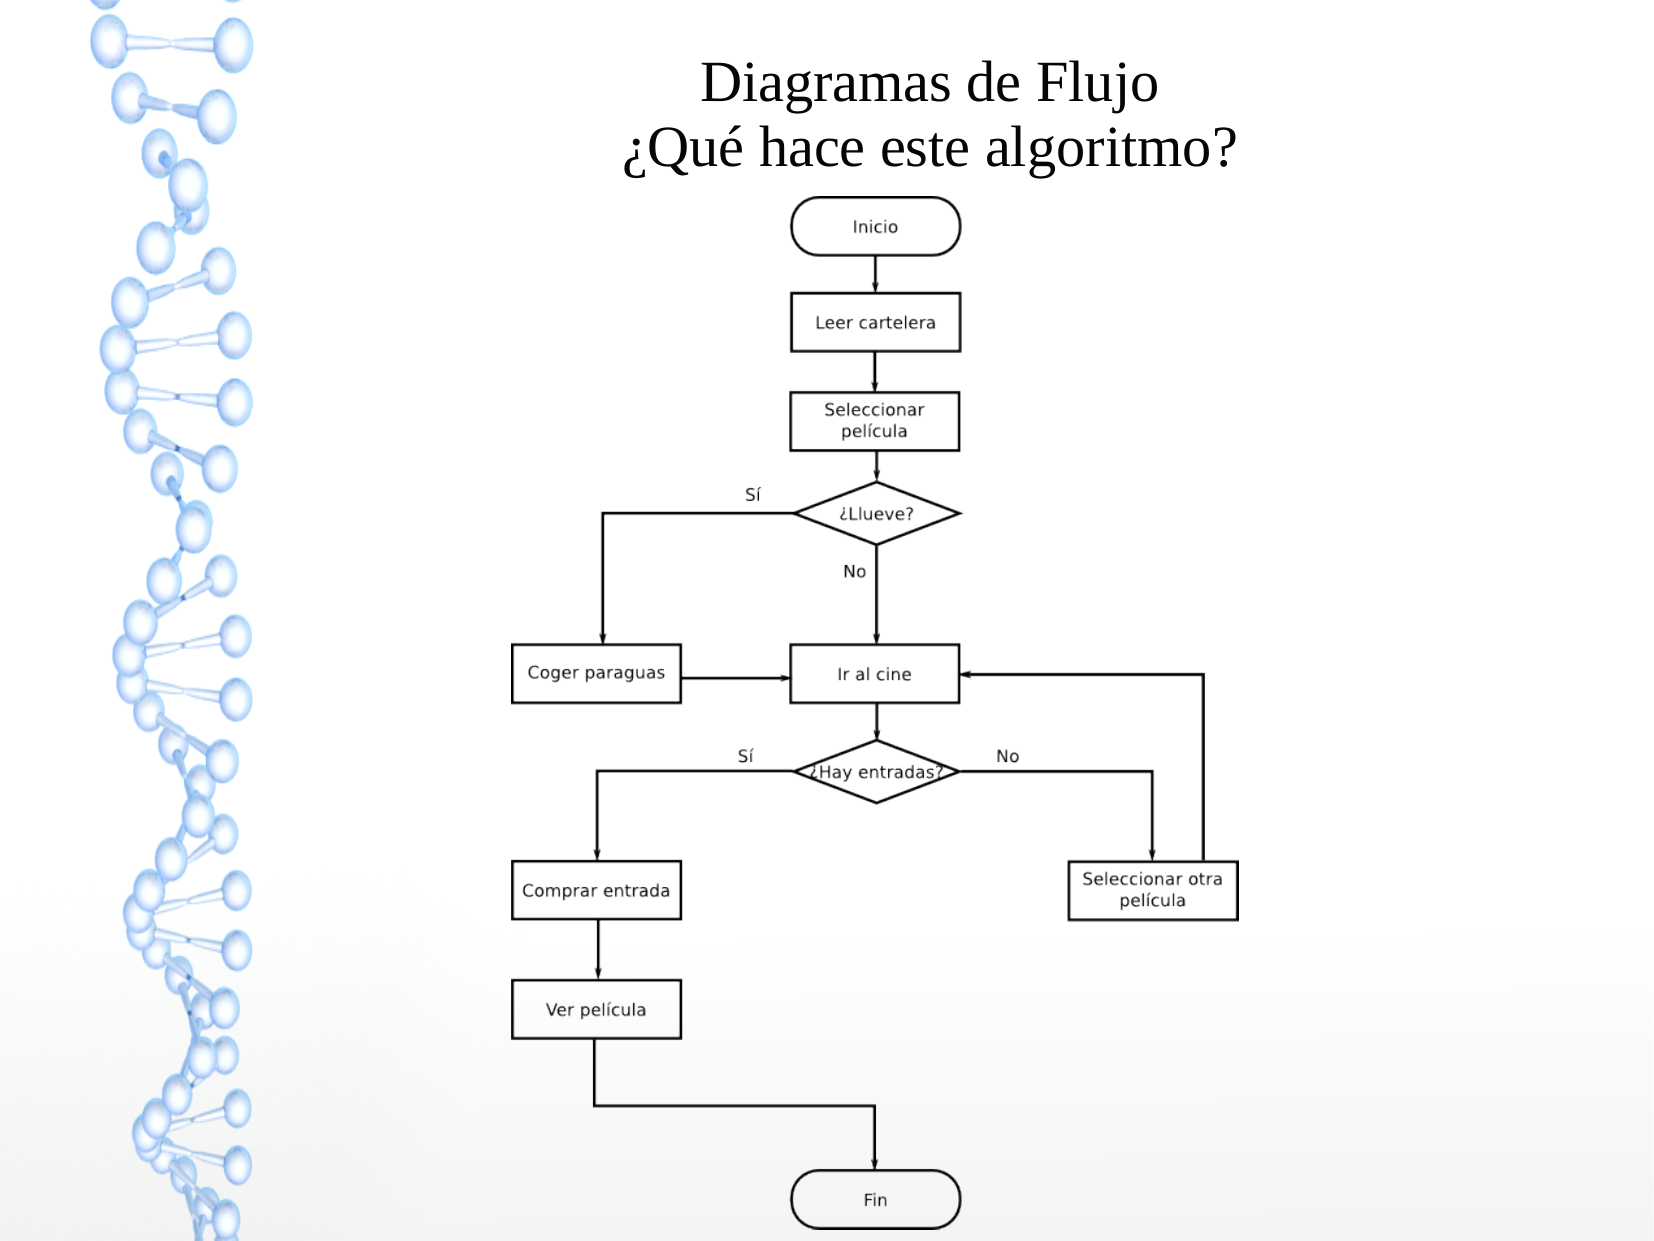

# Diagramas de Flujo ¿Qué hace este algoritmo?